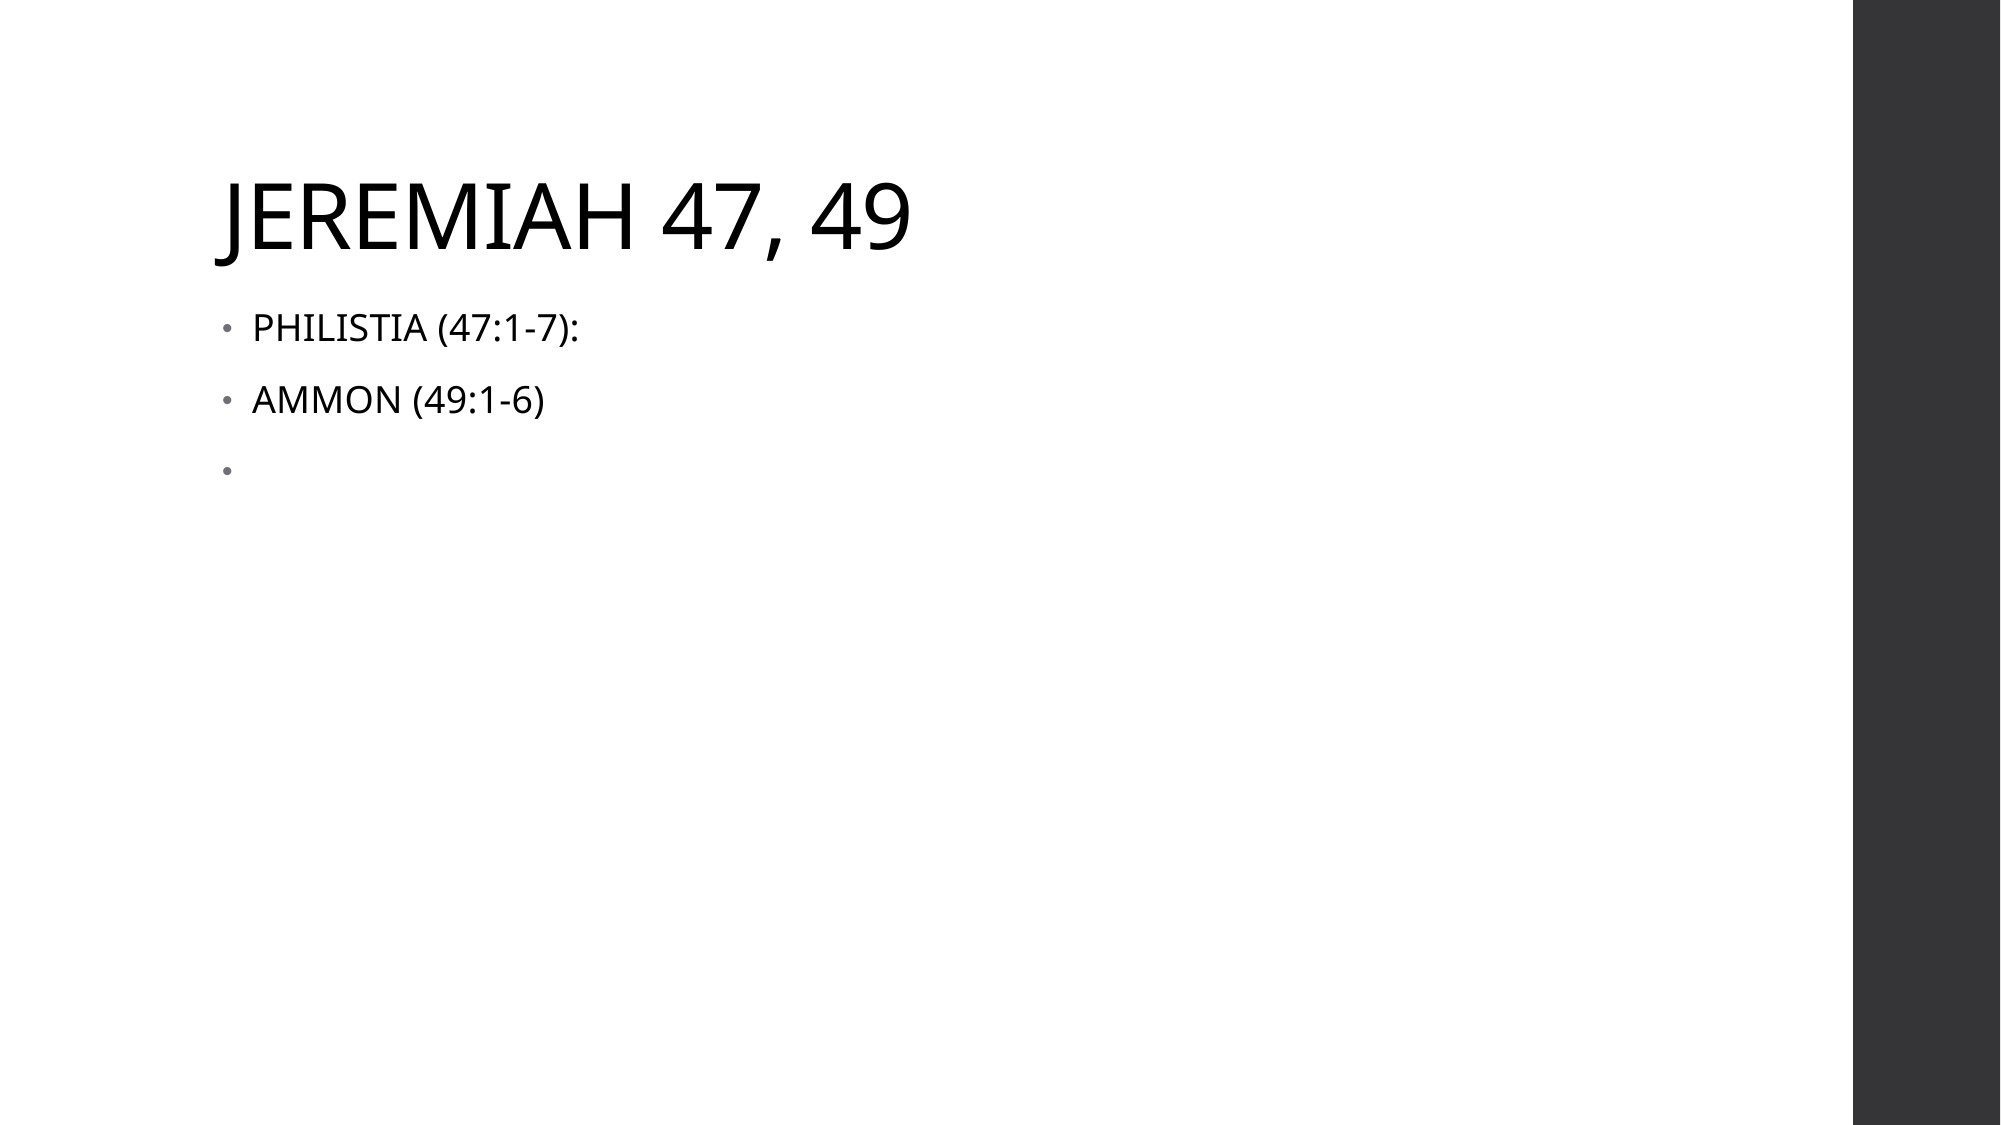

# JEREMIAH 47, 49
PHILISTIA (47:1-7):
AMMON (49:1-6)